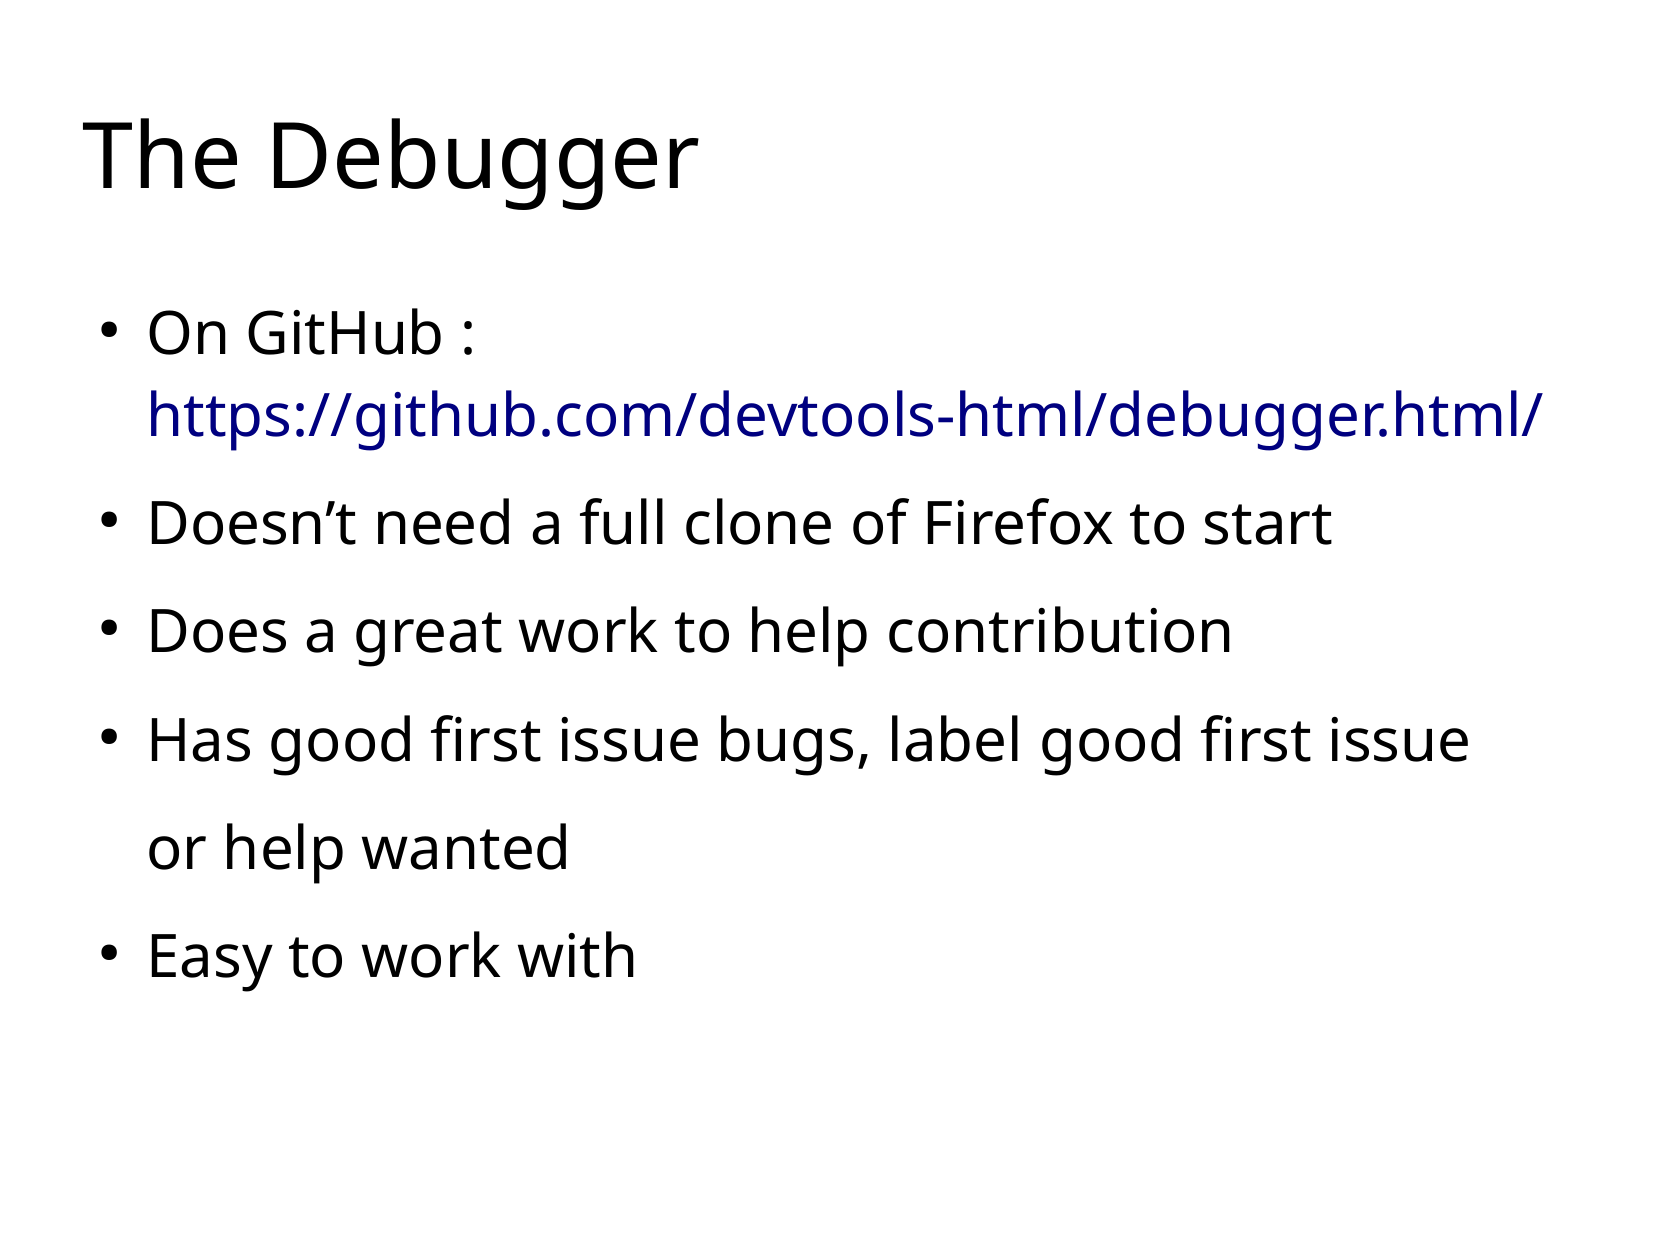

# The Debugger
On GitHub : https://github.com/devtools-html/debugger.html/
Doesn’t need a full clone of Firefox to start
Does a great work to help contribution
Has good first issue bugs, label good first issue
or help wanted
Easy to work with